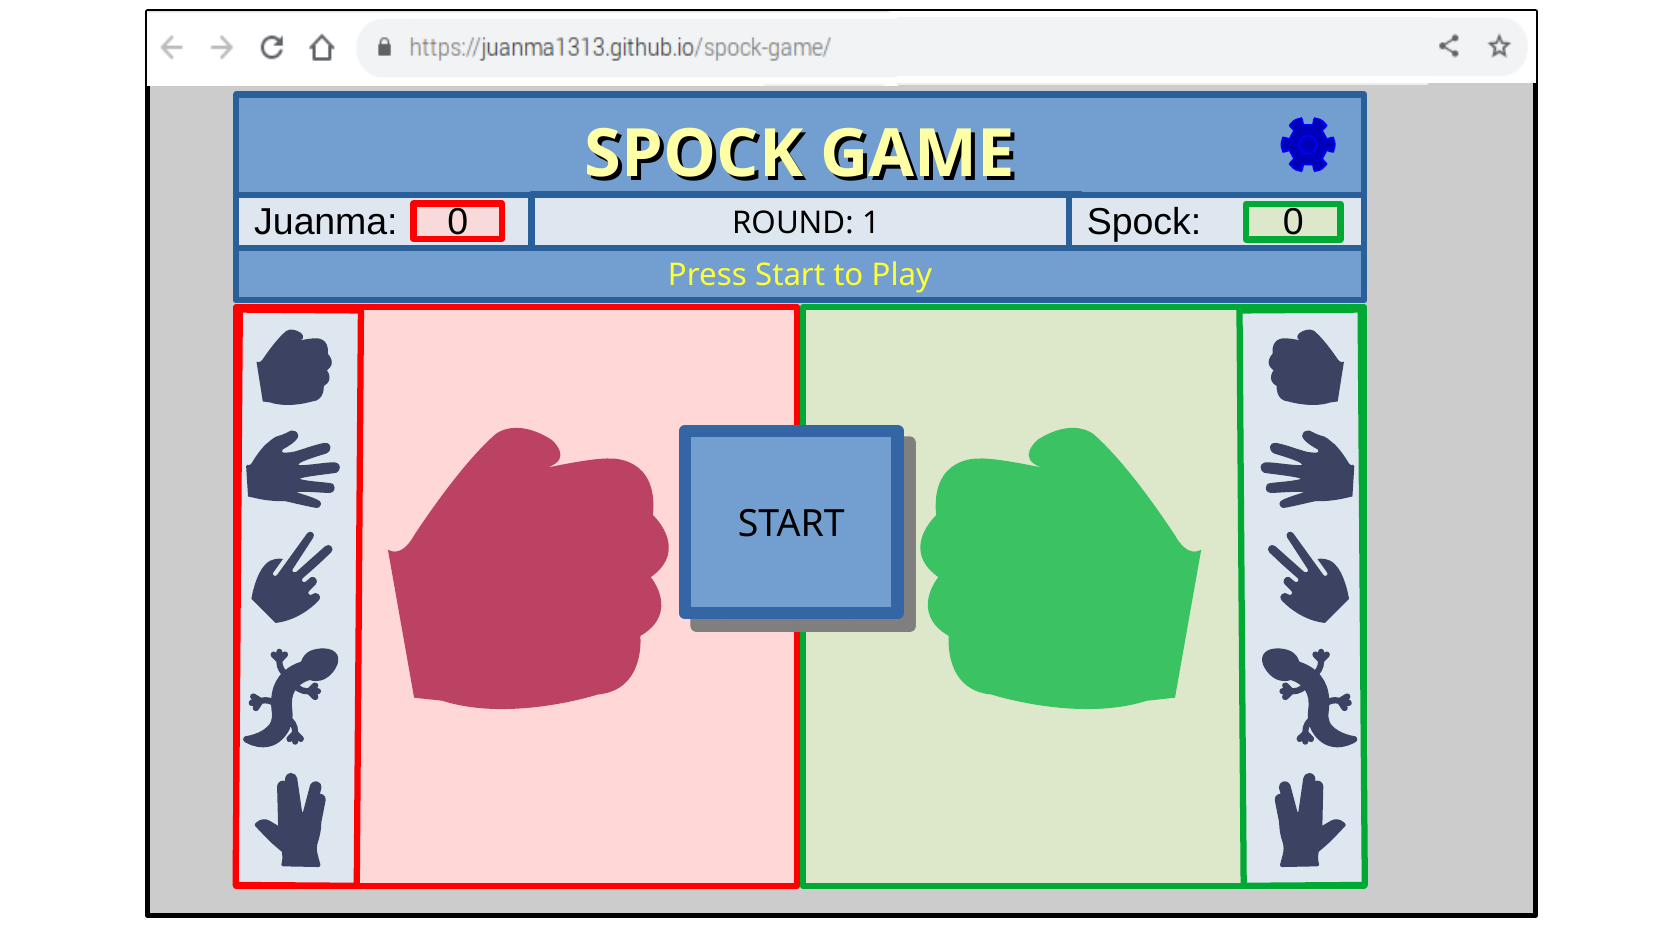

SPOCK GAME
ROUND: 1
Juanma:
0
Spock:
0
Press Start to Play
a
a
START